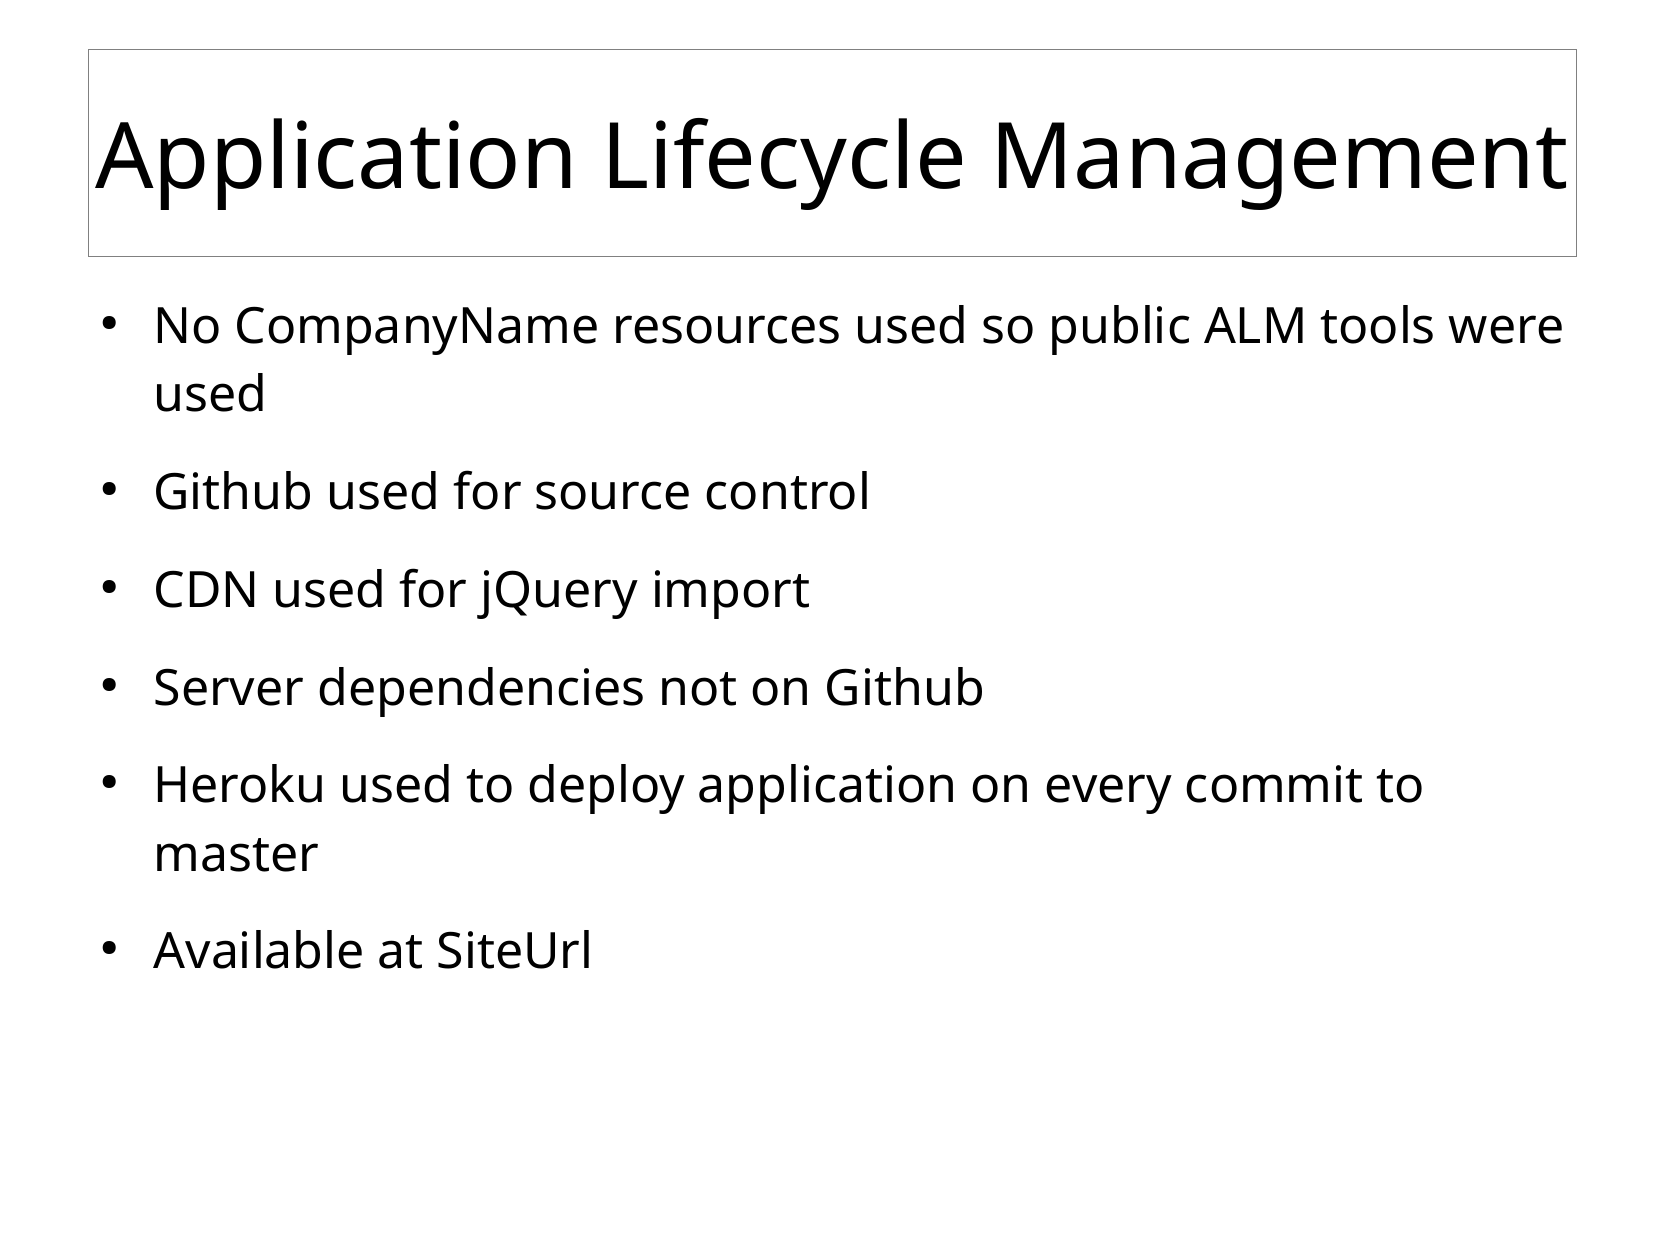

# Application Lifecycle Management
No CompanyName resources used so public ALM tools were used
Github used for source control
CDN used for jQuery import
Server dependencies not on Github
Heroku used to deploy application on every commit to master
Available at SiteUrl